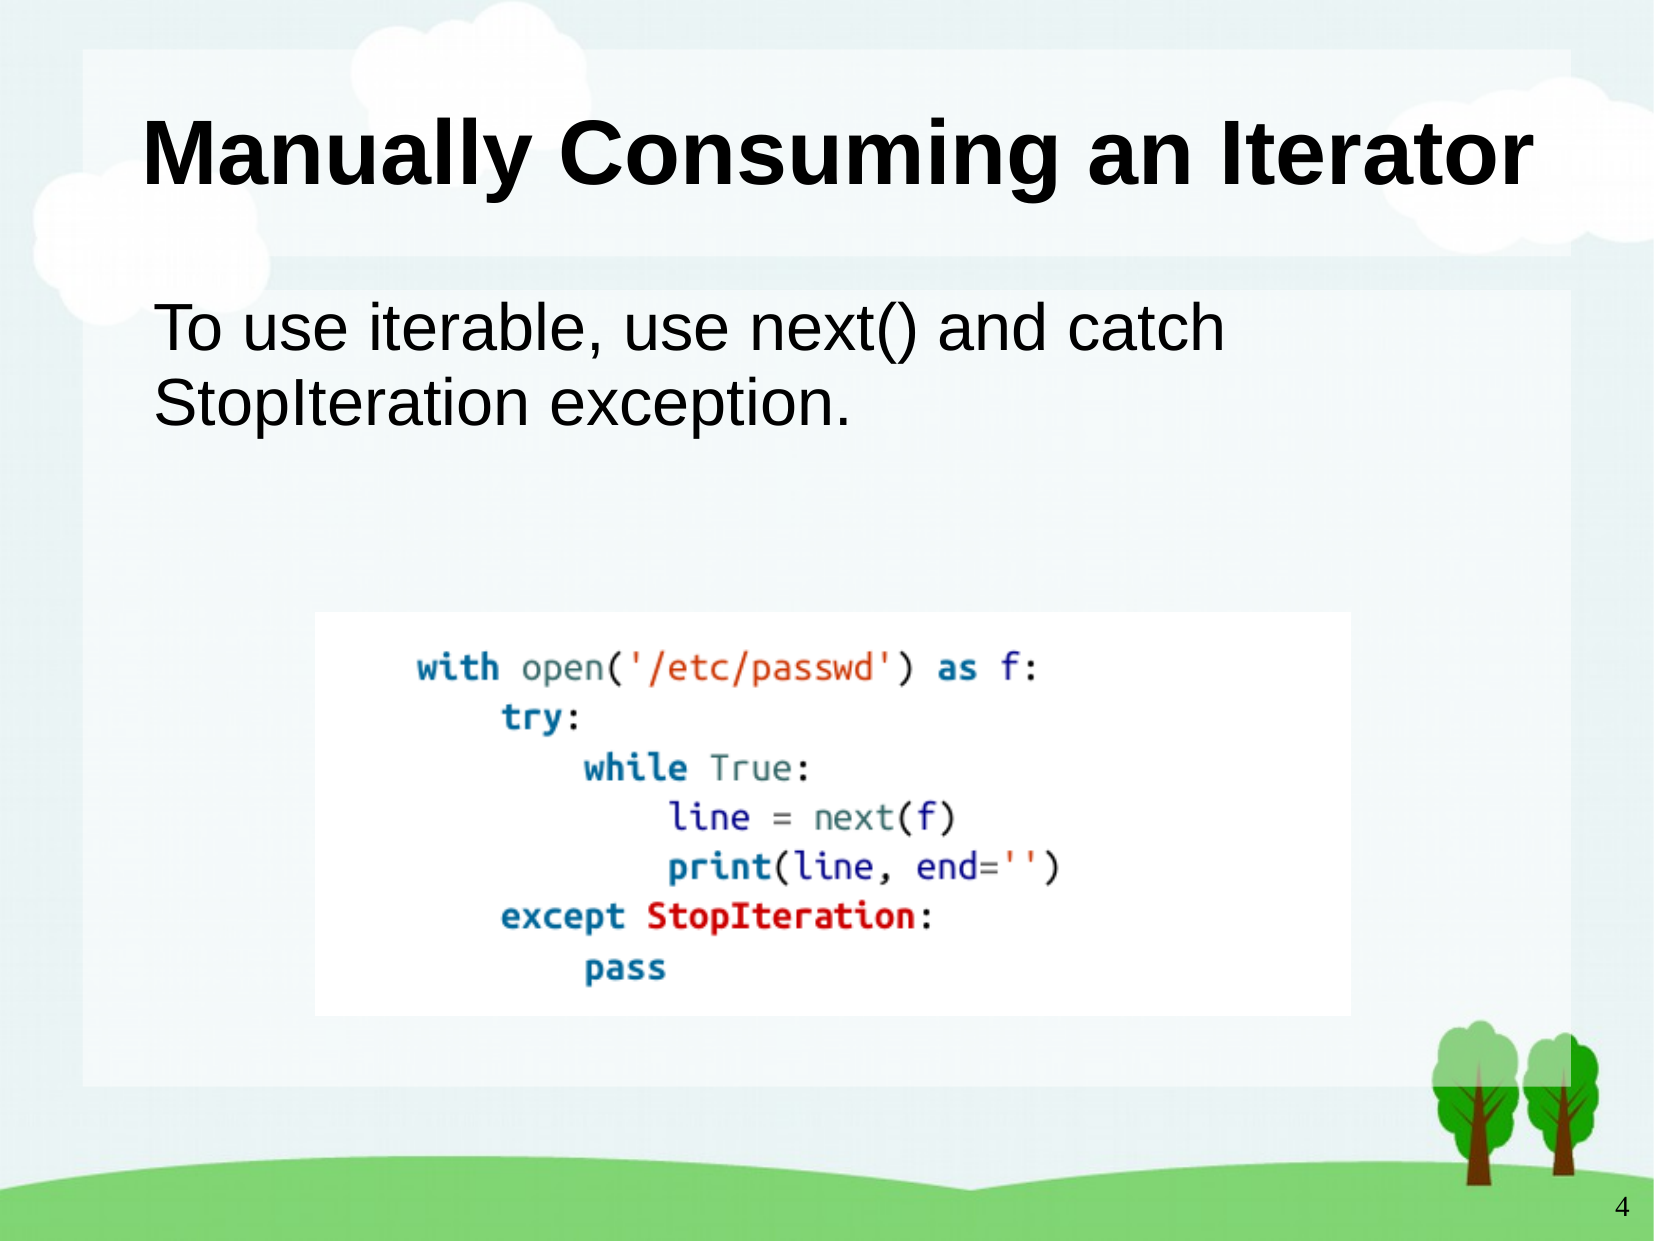

# Manually Consuming an Iterator
To use iterable, use next() and catch StopIteration exception.
4